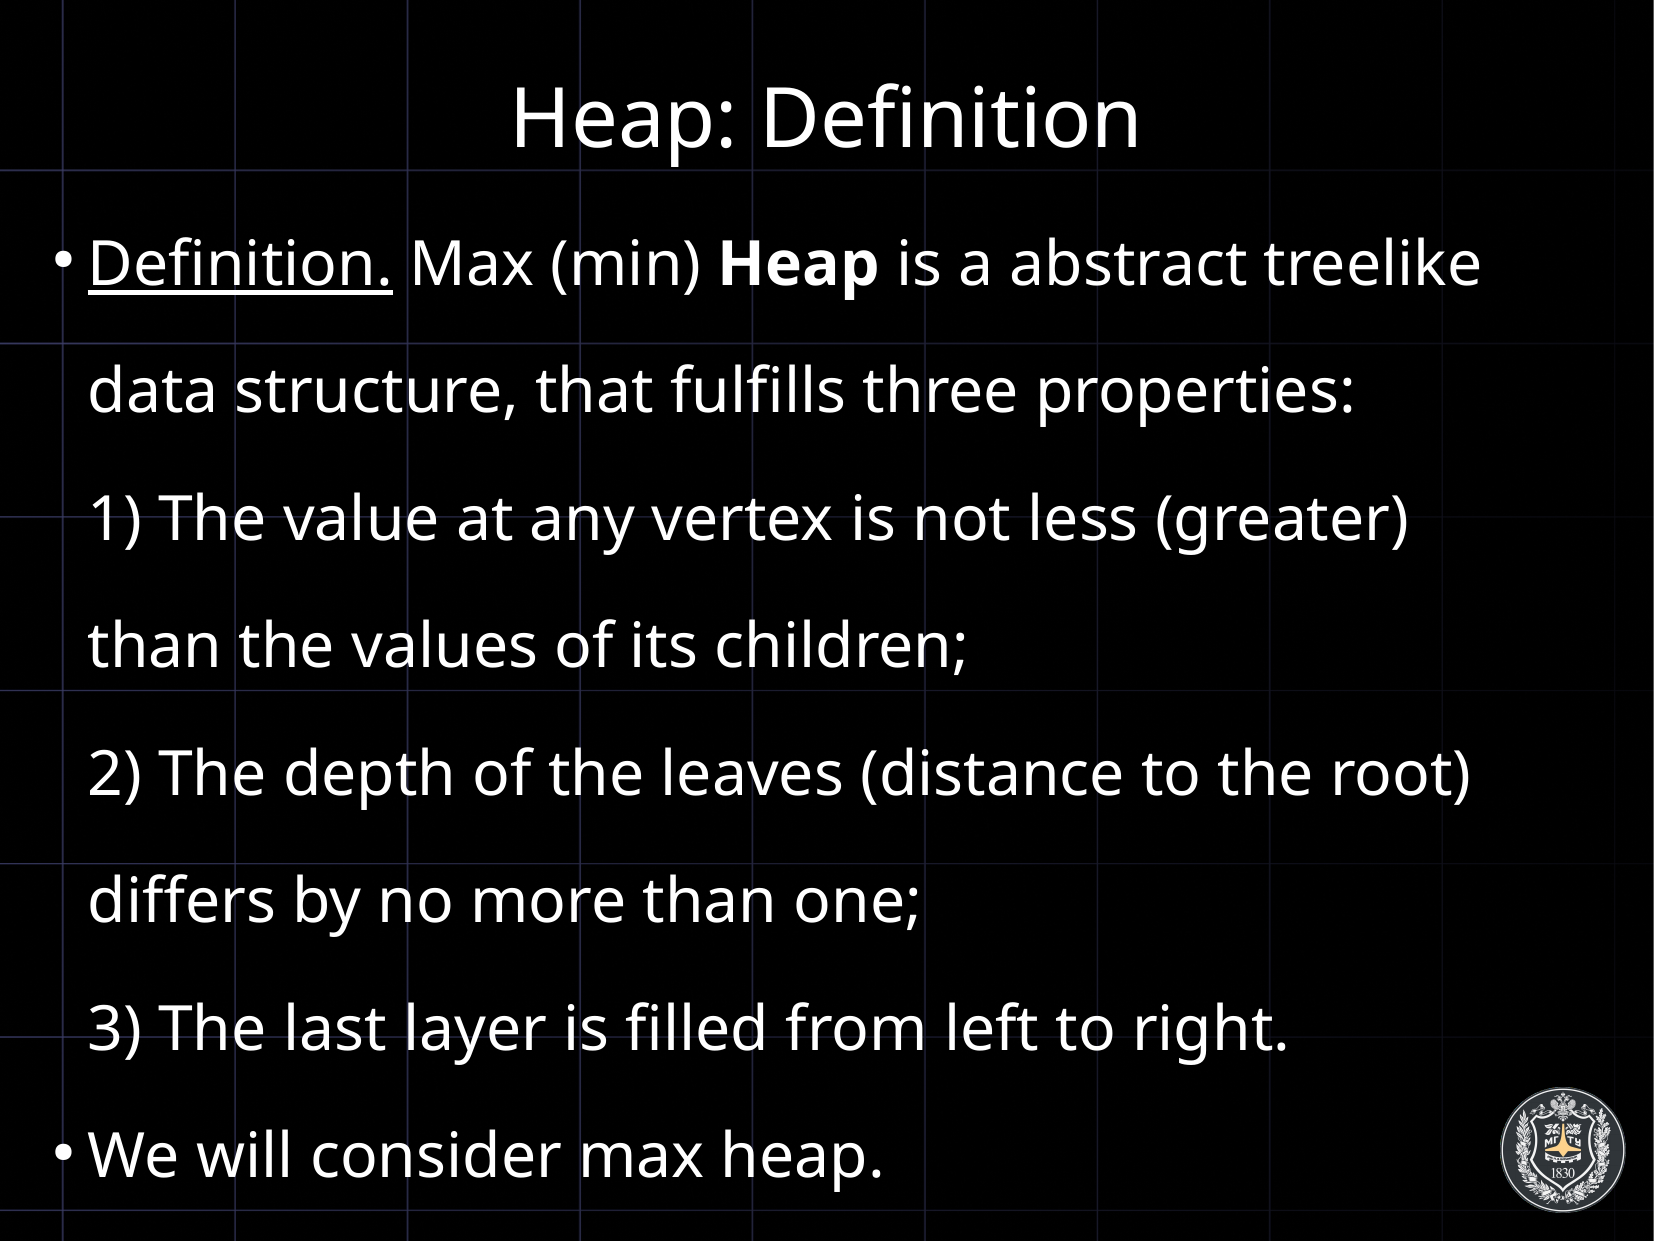

# Heap: Definition
Definition. Max (min) Heap is a abstract treelike data structure, that fulfills three properties:
1) The value at any vertex is not less (greater) than the values of its children;
2) The depth of the leaves (distance to the root) differs by no more than one;
3) The last layer is filled from left to right.
We will consider max heap.